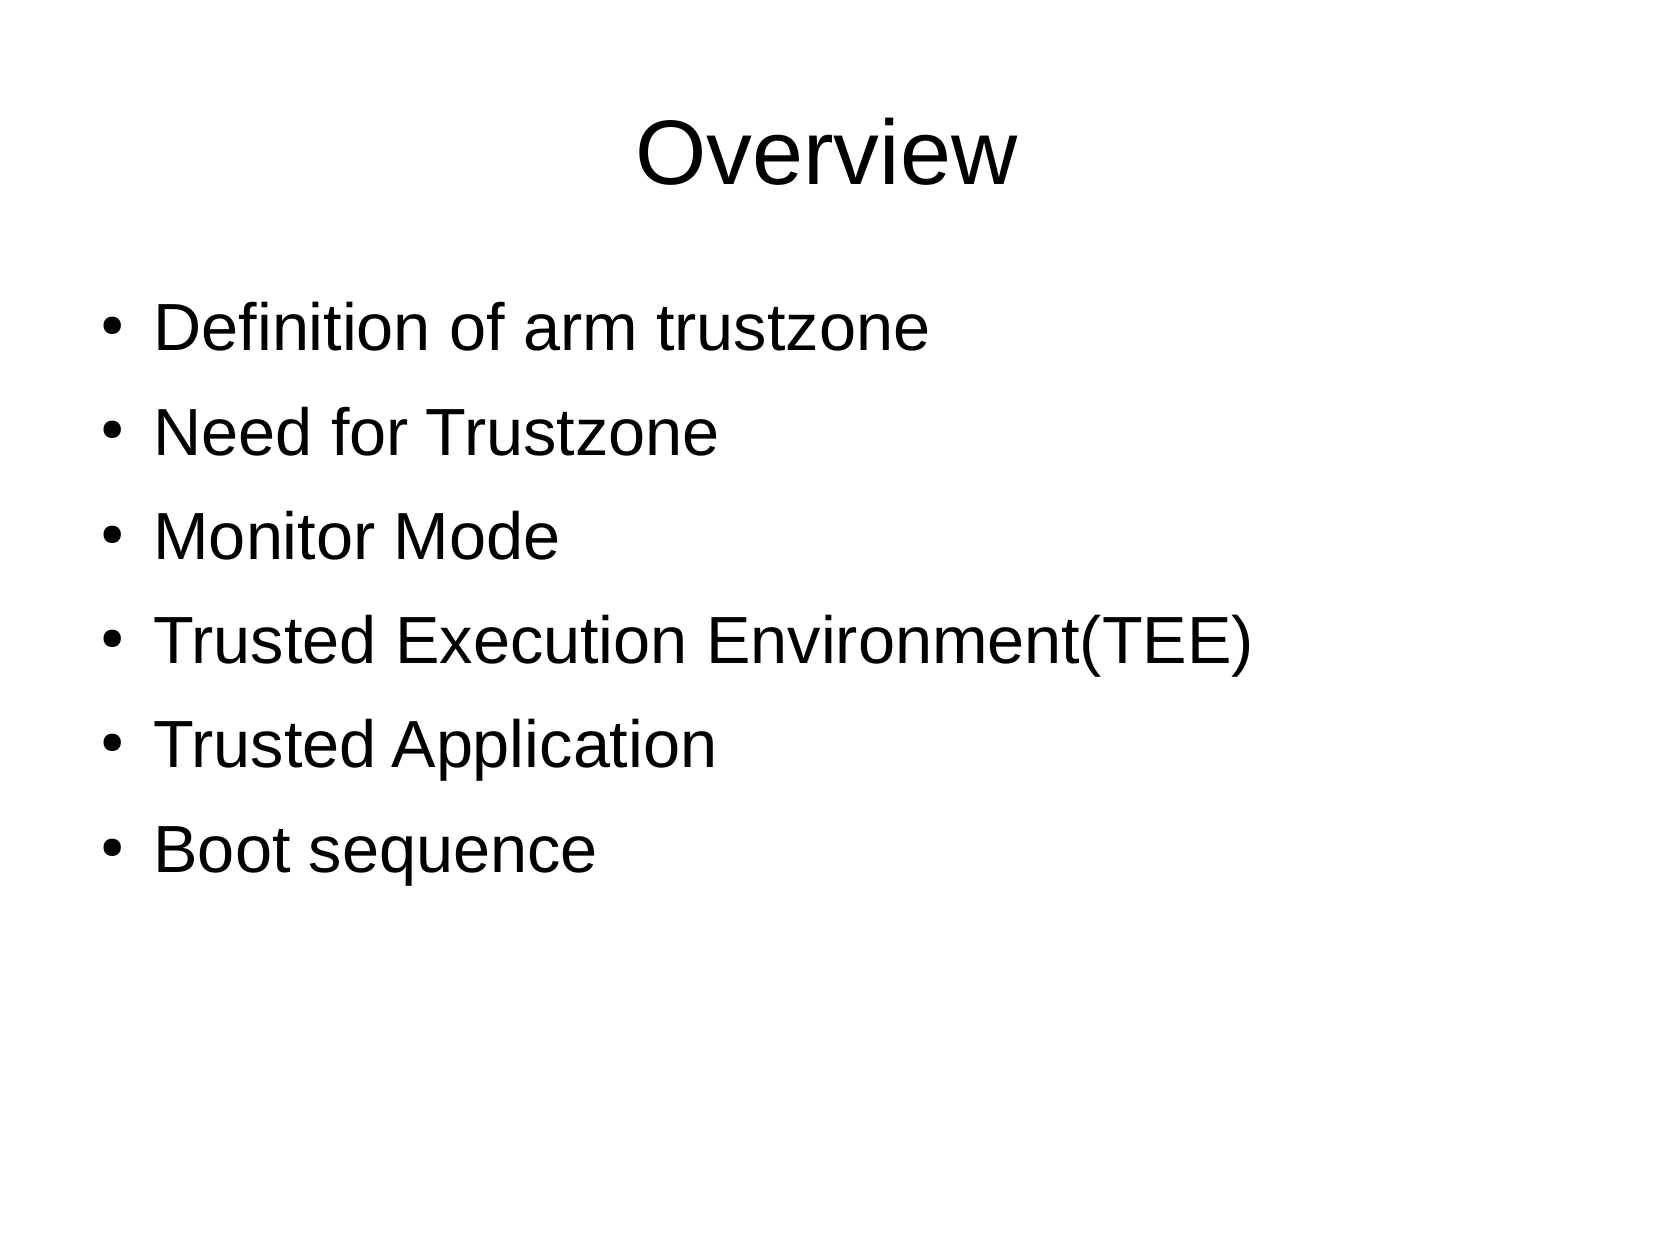

# Overview
Definition of arm trustzone
Need for Trustzone
Monitor Mode
Trusted Execution Environment(TEE)
Trusted Application
Boot sequence